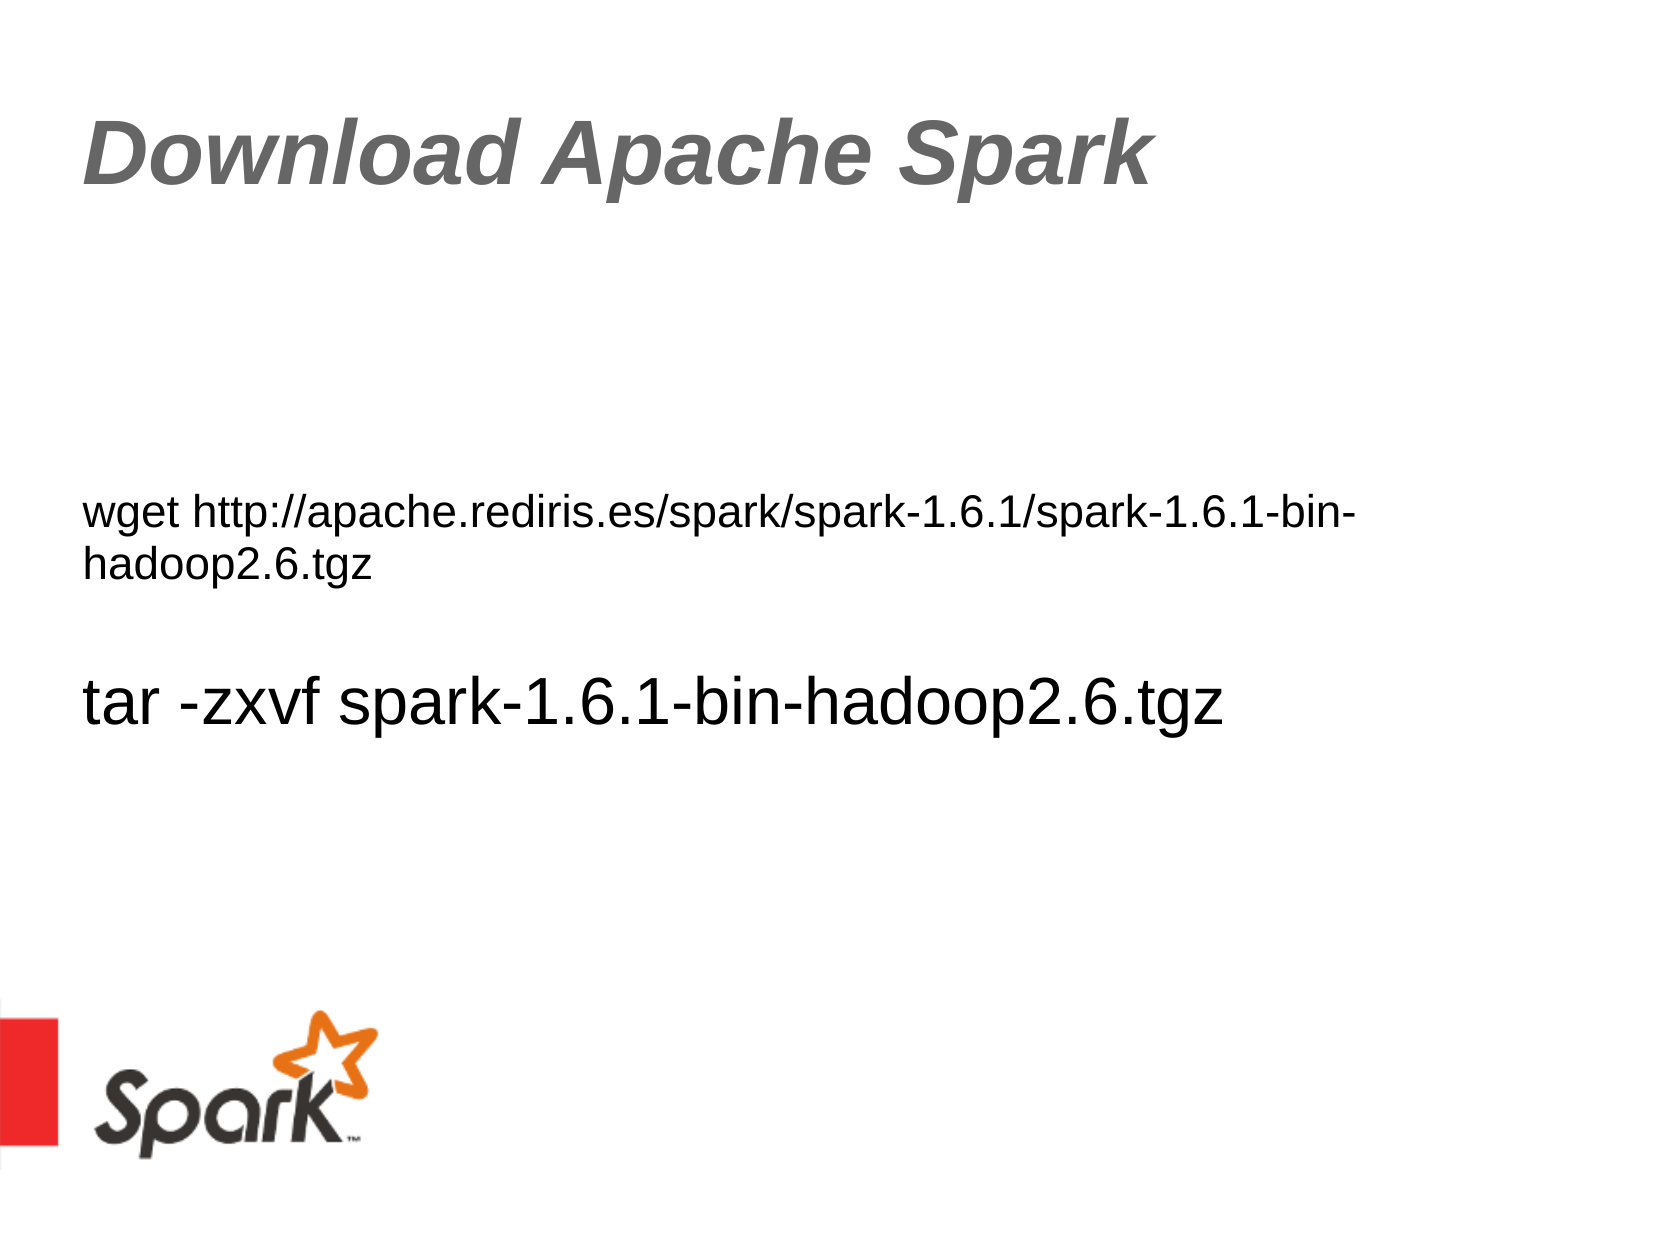

# Download Apache Spark
wget http://apache.rediris.es/spark/spark-1.6.1/spark-1.6.1-bin-hadoop2.6.tgz
tar -zxvf spark-1.6.1-bin-hadoop2.6.tgz